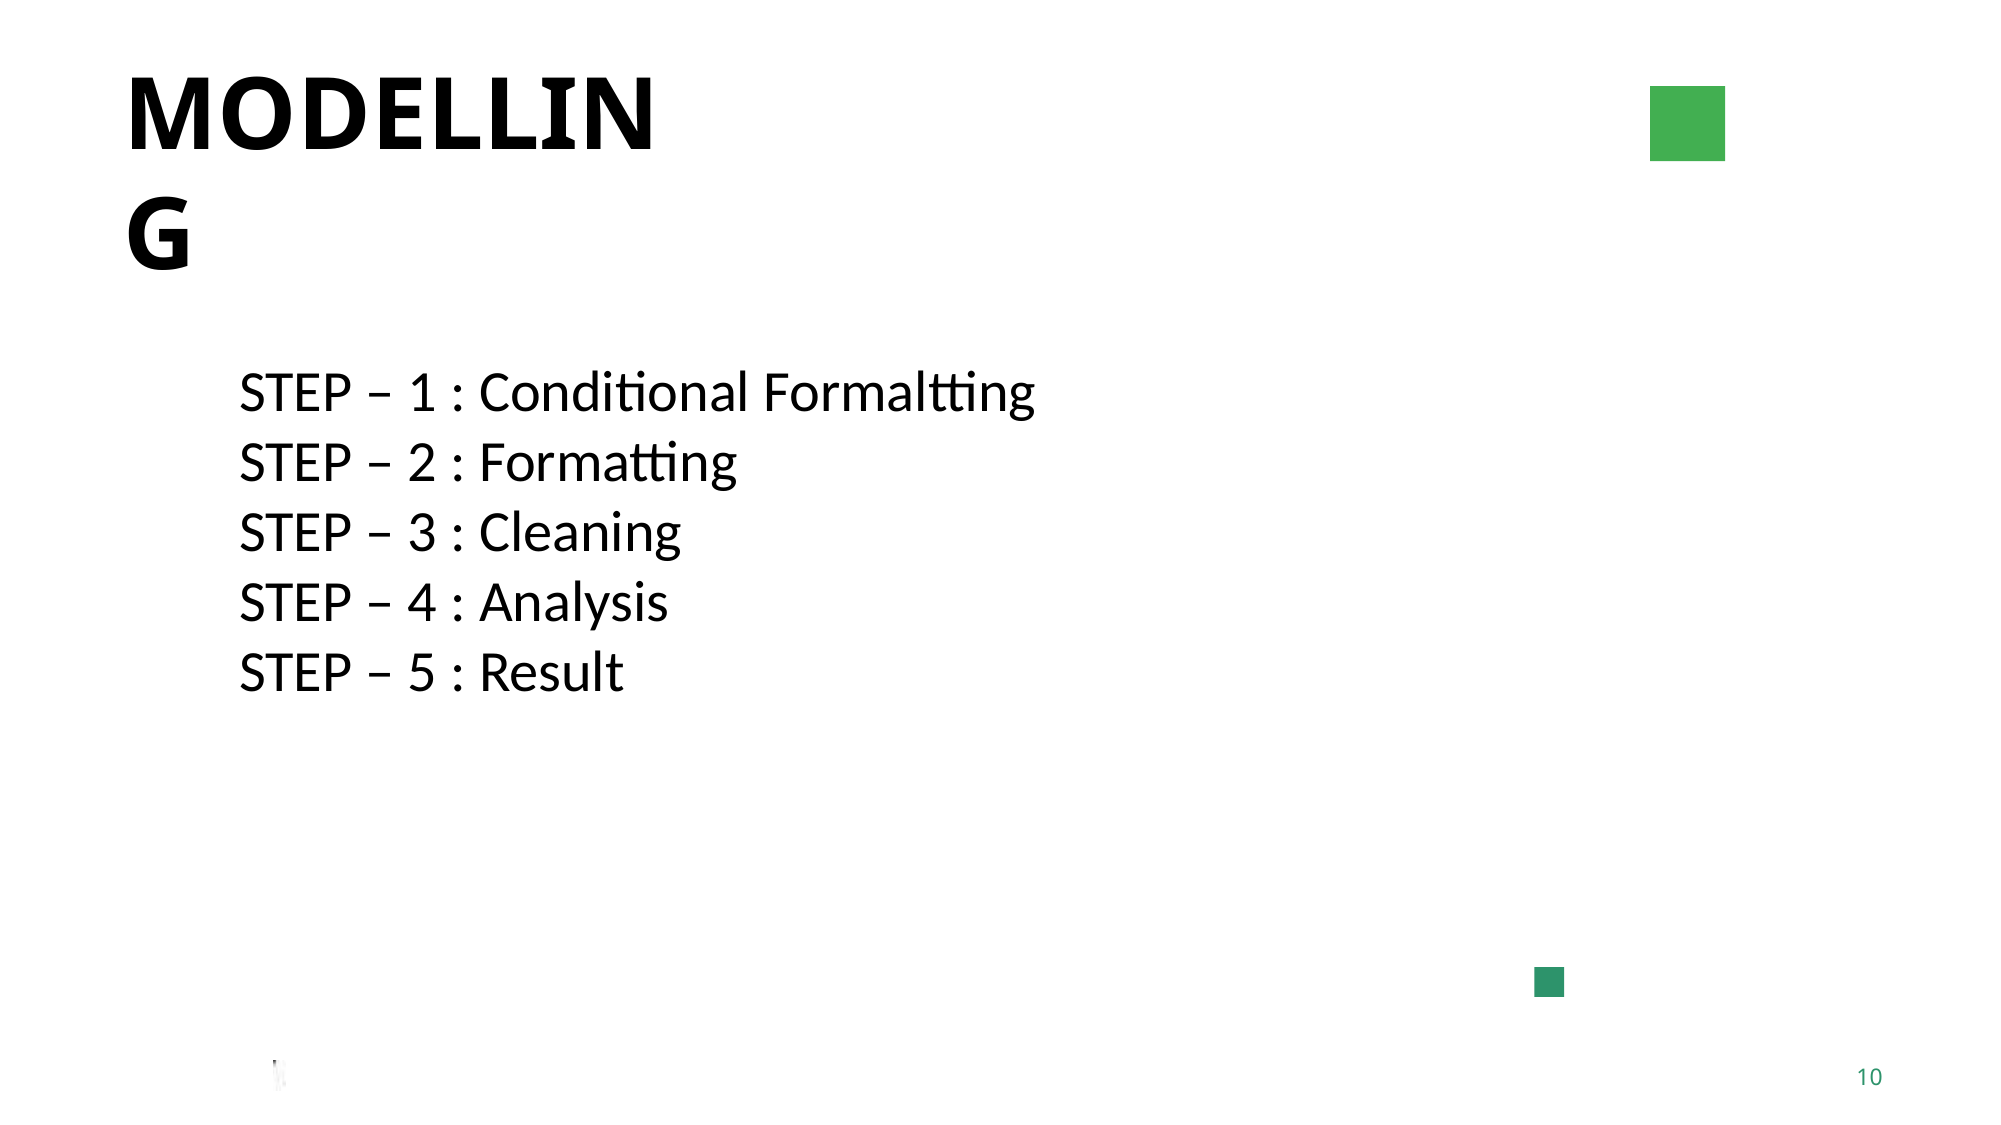

MODELLING
STEP – 1 : Conditional Formaltting
STEP – 2 : Formatting
STEP – 3 : Cleaning
STEP – 4 : Analysis
STEP – 5 : Result